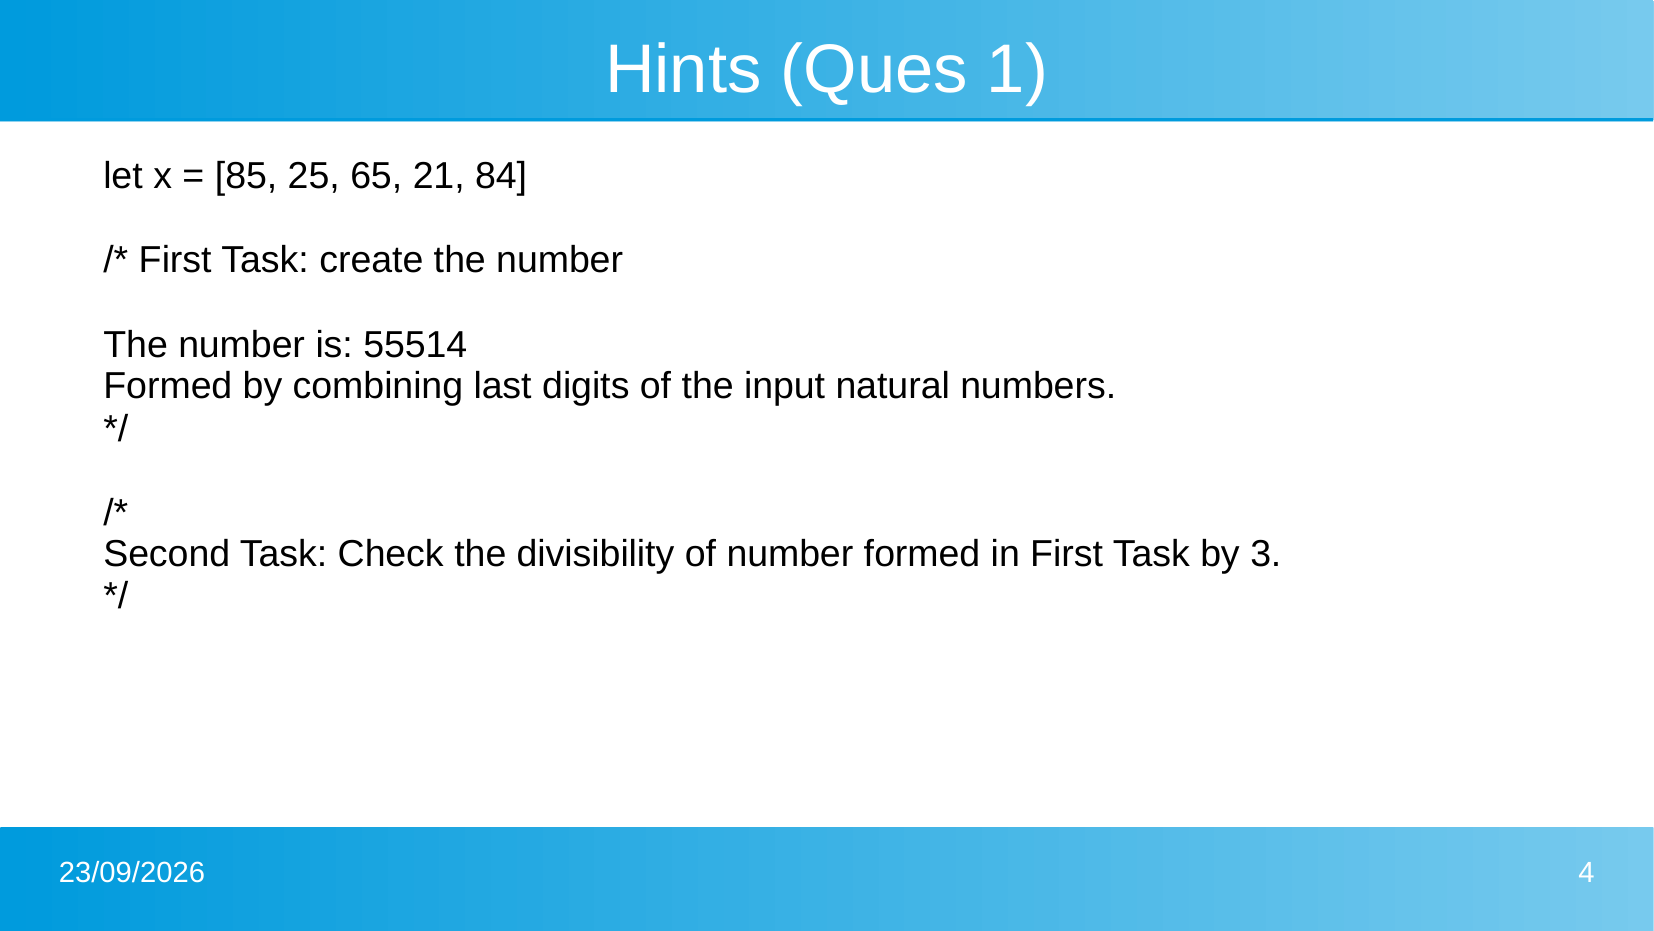

# Hints (Ques 1)
let x = [85, 25, 65, 21, 84]
/* First Task: create the number
The number is: 55514
Formed by combining last digits of the input natural numbers.
*/
/*
Second Task: Check the divisibility of number formed in First Task by 3.
*/
4